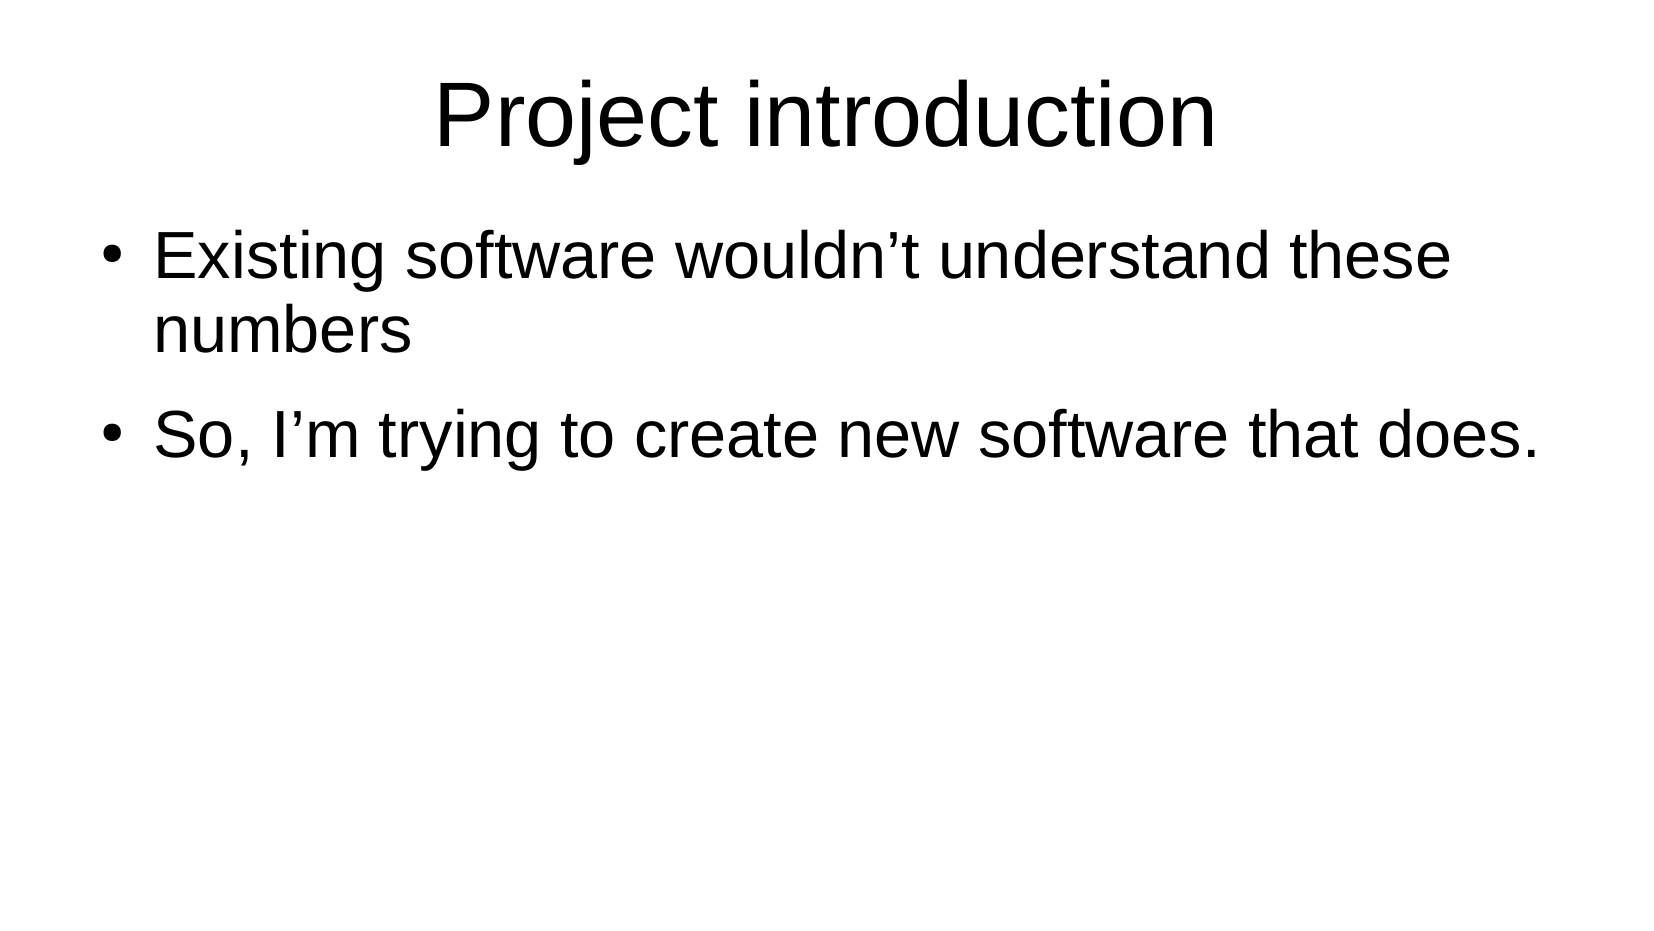

# Project introduction
Existing software wouldn’t understand these numbers
So, I’m trying to create new software that does.